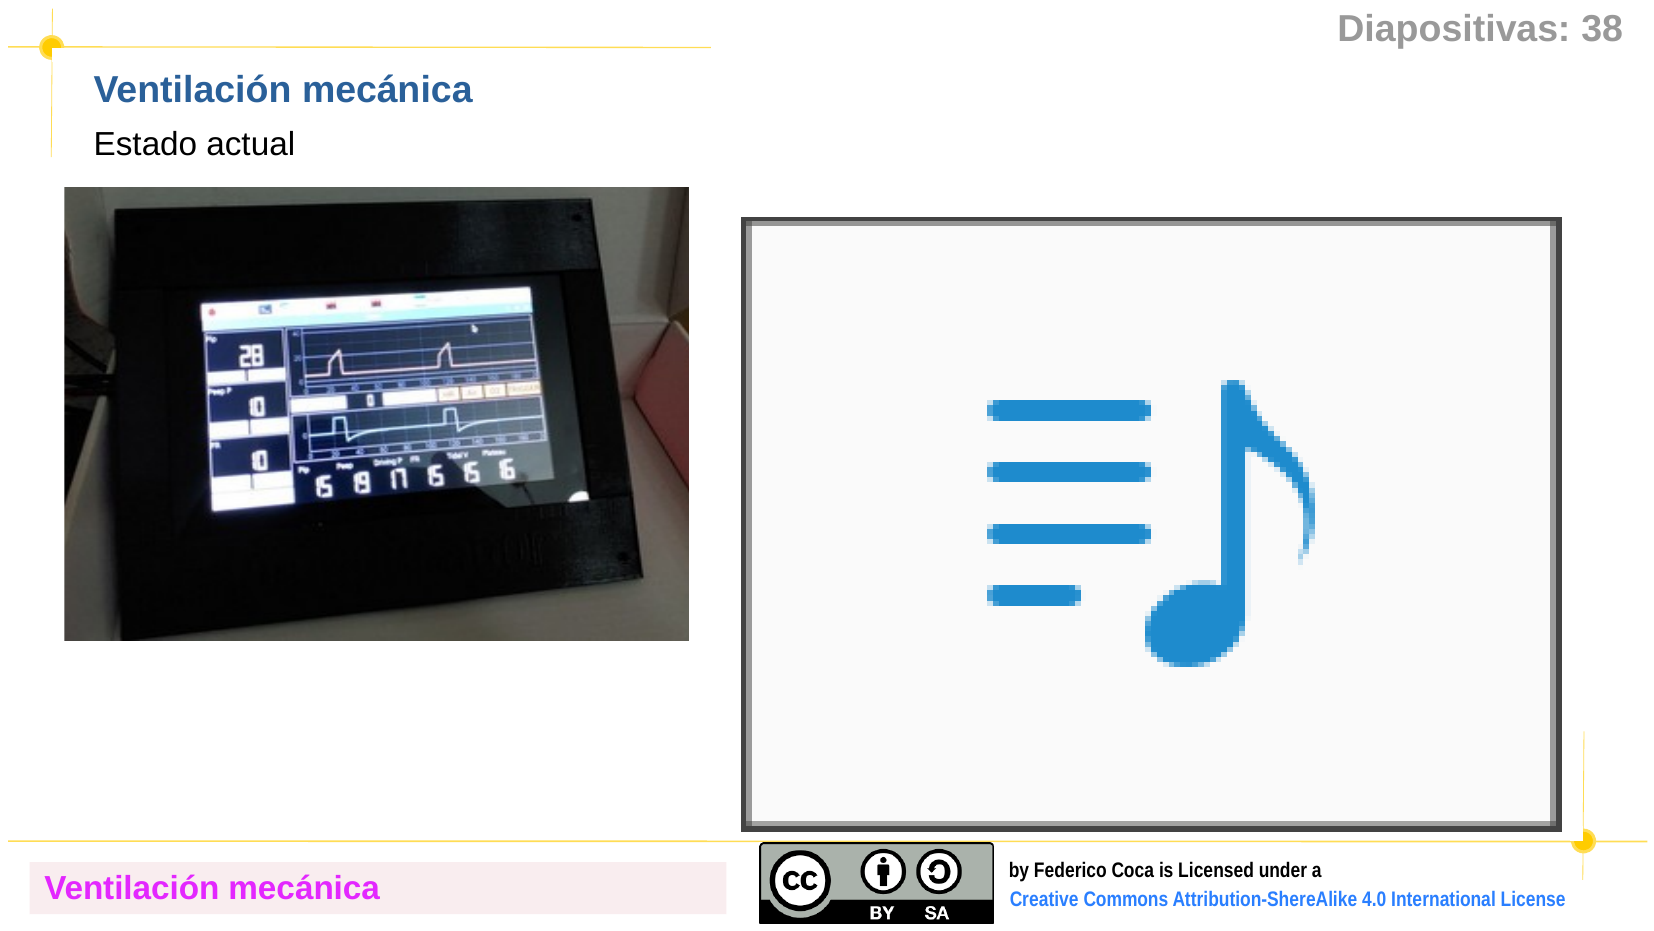

Diapositivas: 38
Ventilación mecánica
Estado actual
Ventilación mecánica